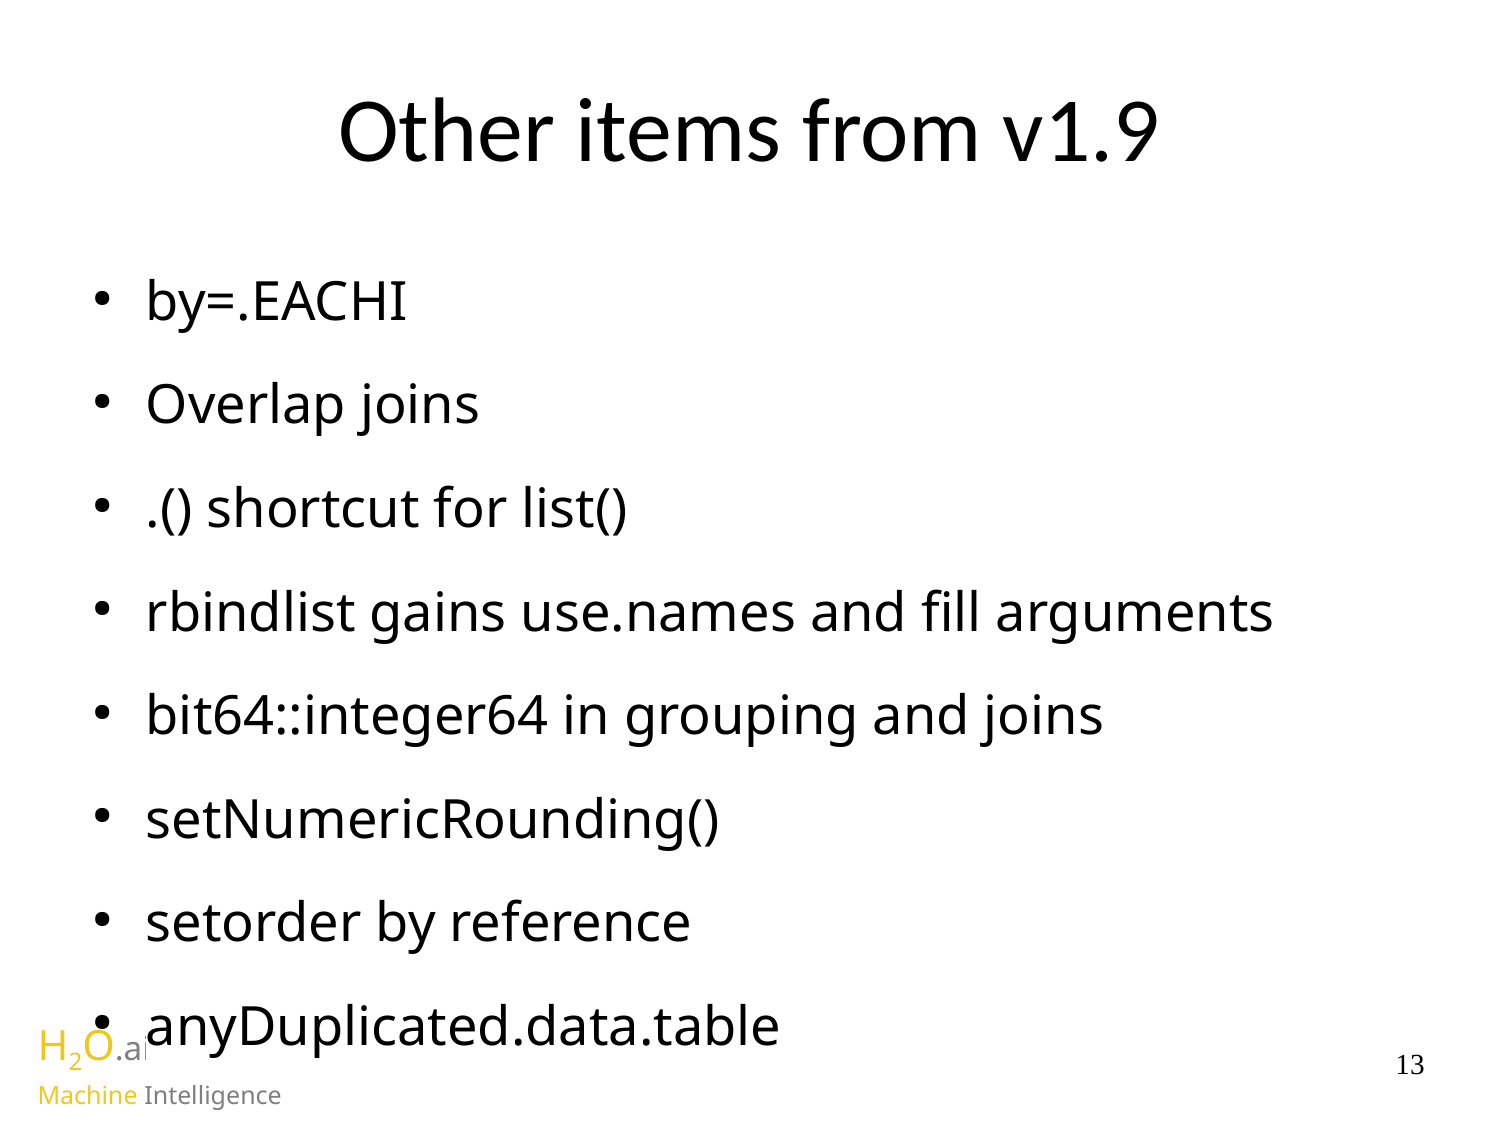

# Other items from v1.9
by=.EACHI
Overlap joins
.() shortcut for list()
rbindlist gains use.names and fill arguments
bit64::integer64 in grouping and joins
setNumericRounding()
setorder by reference
anyDuplicated.data.table
13